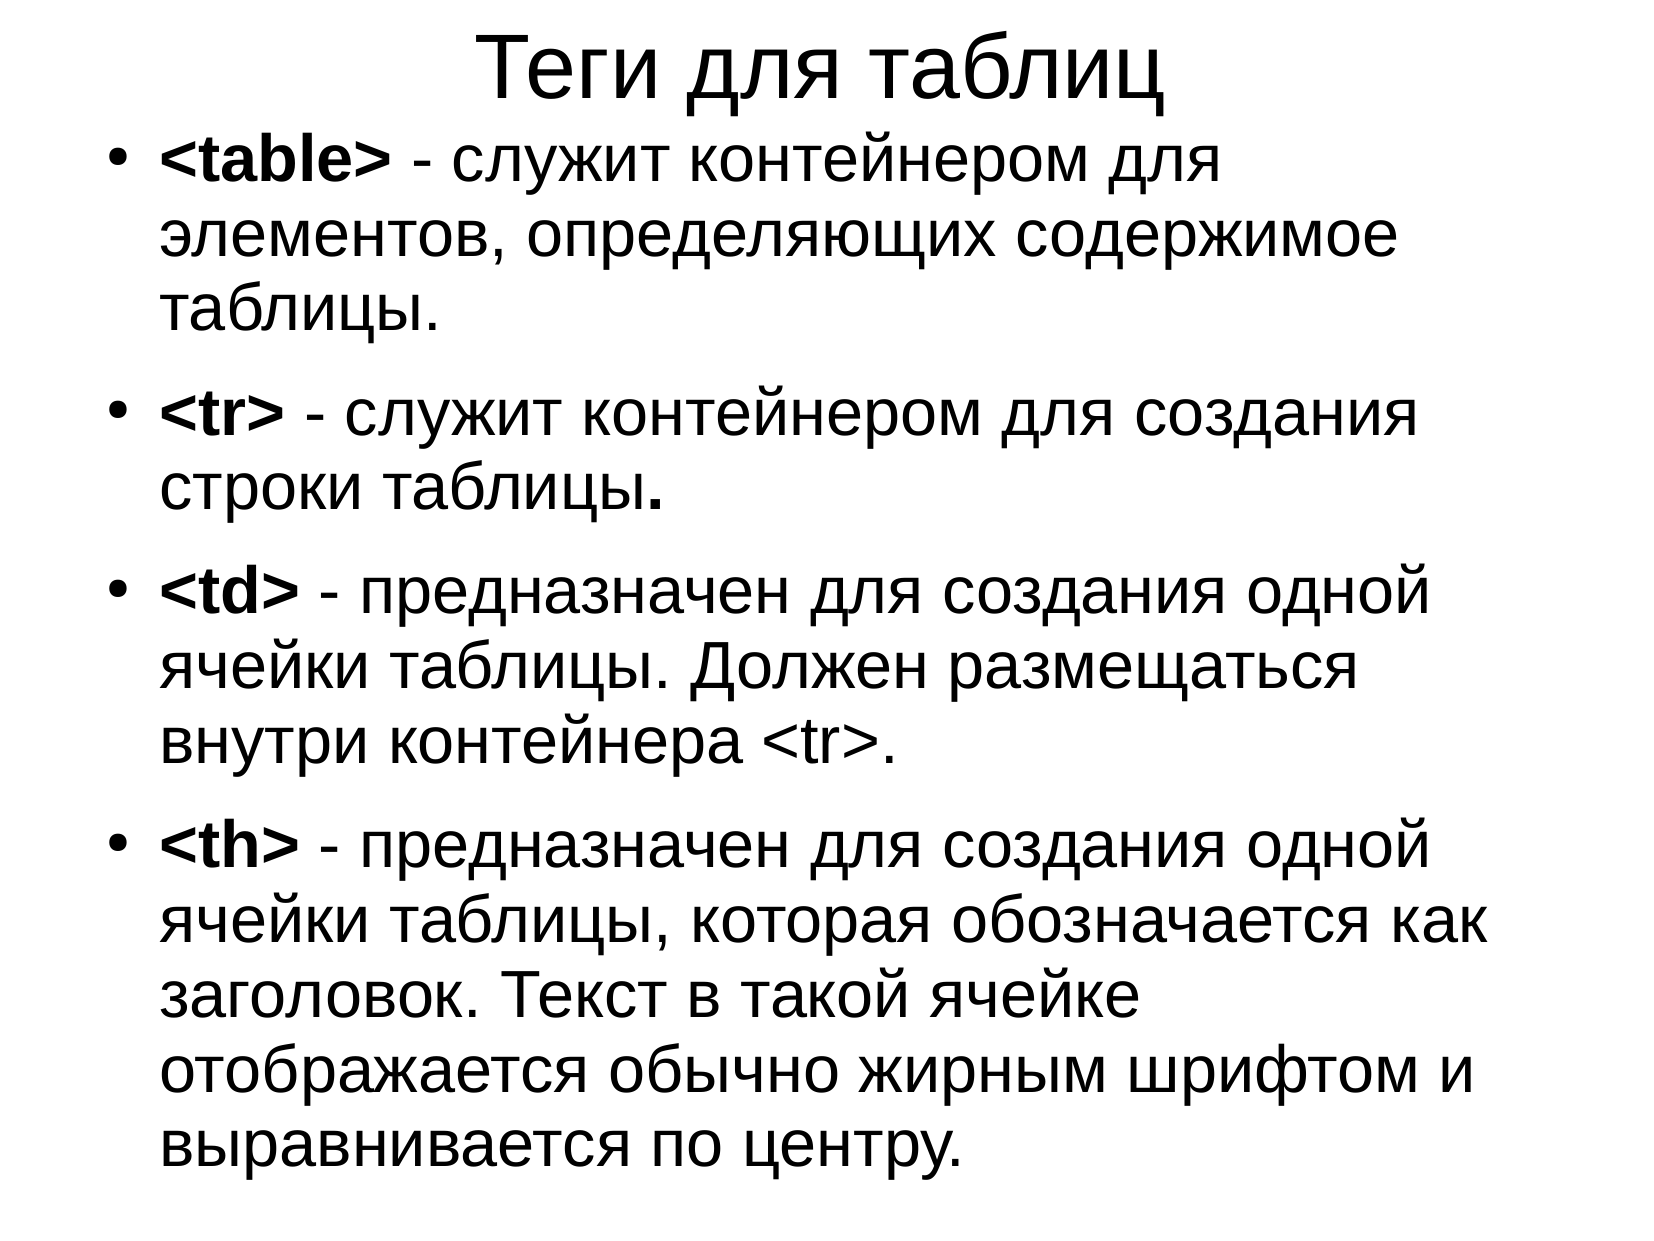

# Теги для таблиц
<table> - служит контейнером для элементов, определяющих содержимое таблицы.
<tr> - служит контейнером для создания строки таблицы.
<td> - предназначен для создания одной ячейки таблицы. Должен размещаться внутри контейнера <tr>.
<th> - предназначен для создания одной ячейки таблицы, которая обозначается как заголовок. Текст в такой ячейке отображается обычно жирным шрифтом и выравнивается по центру.